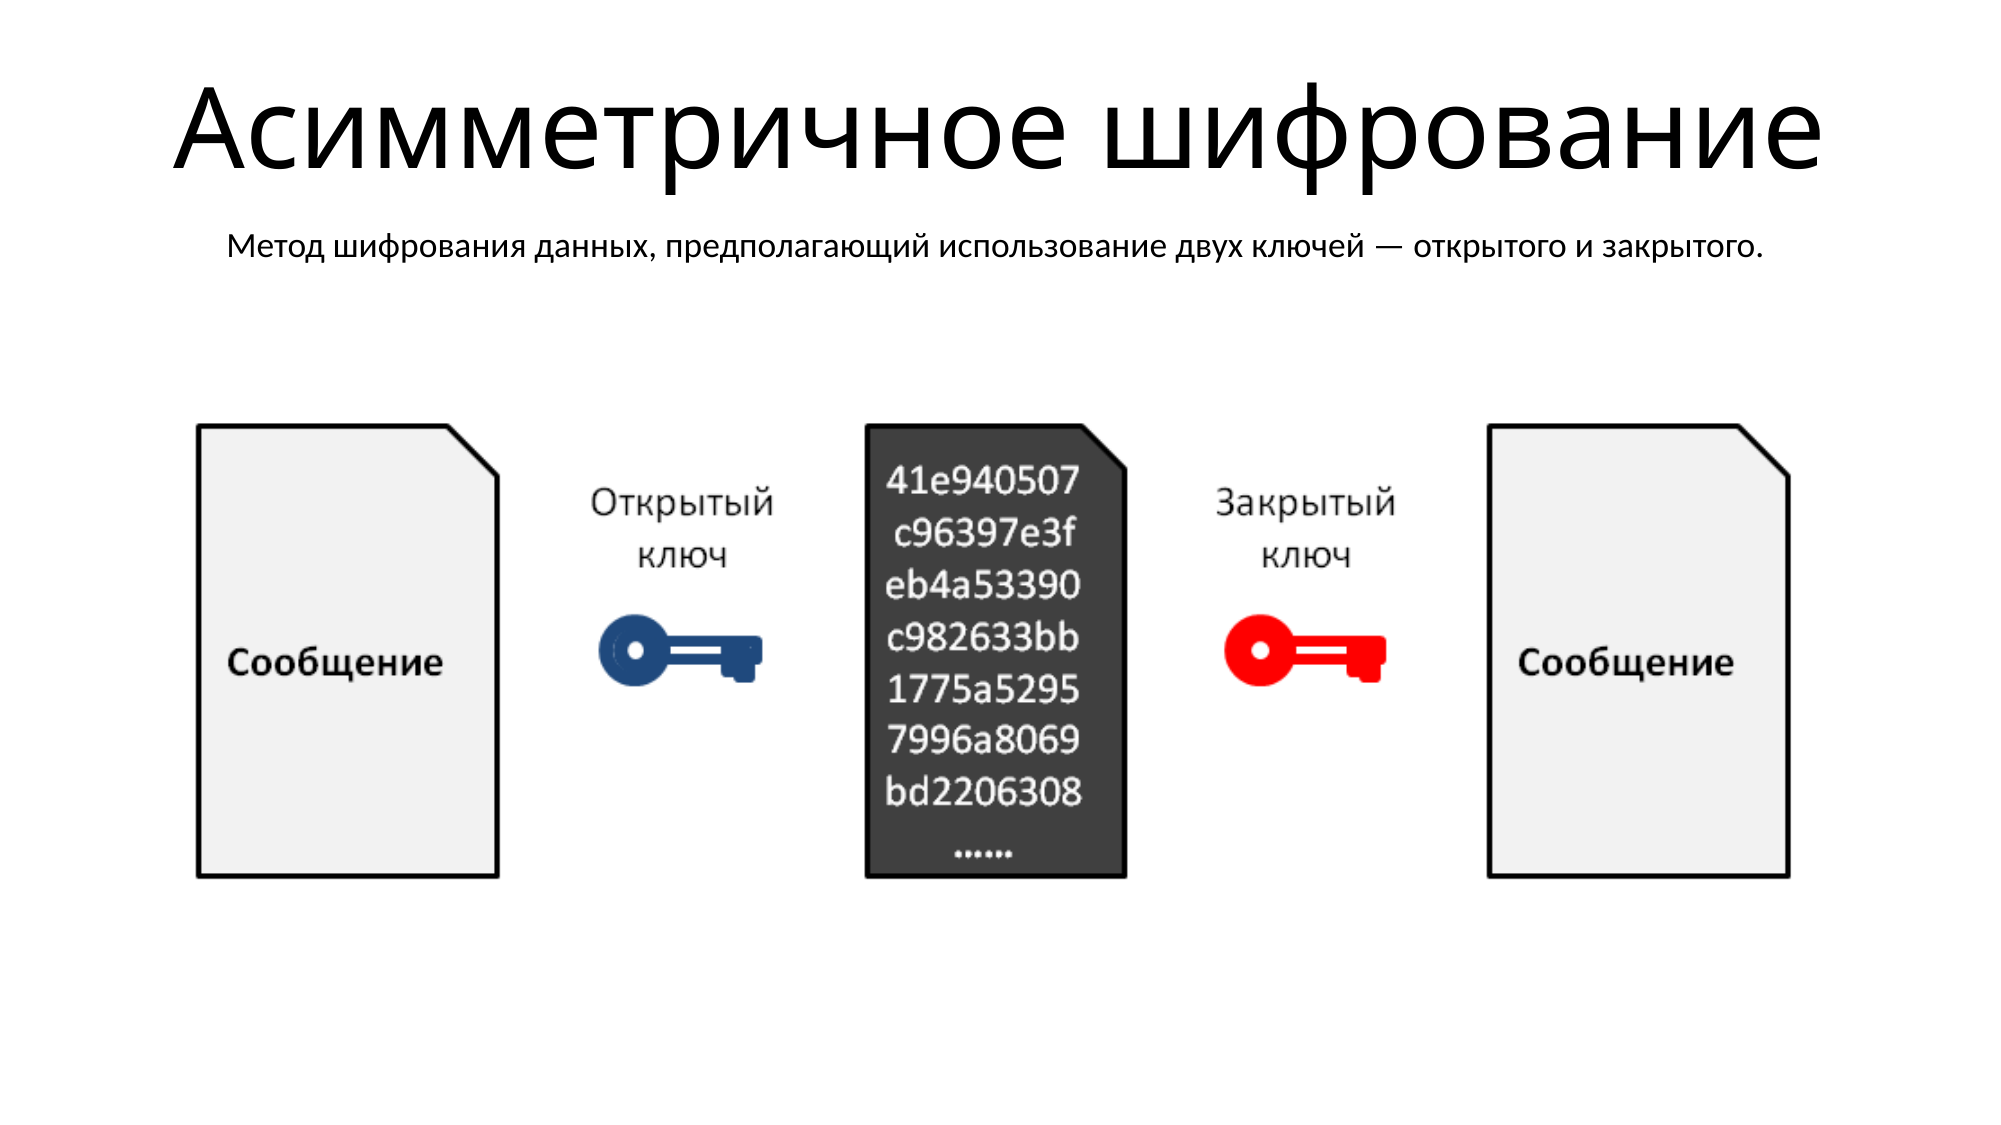

# Асимметричное шифрование
Метод шифрования данных, предполагающий использование двух ключей — открытого и закрытого.